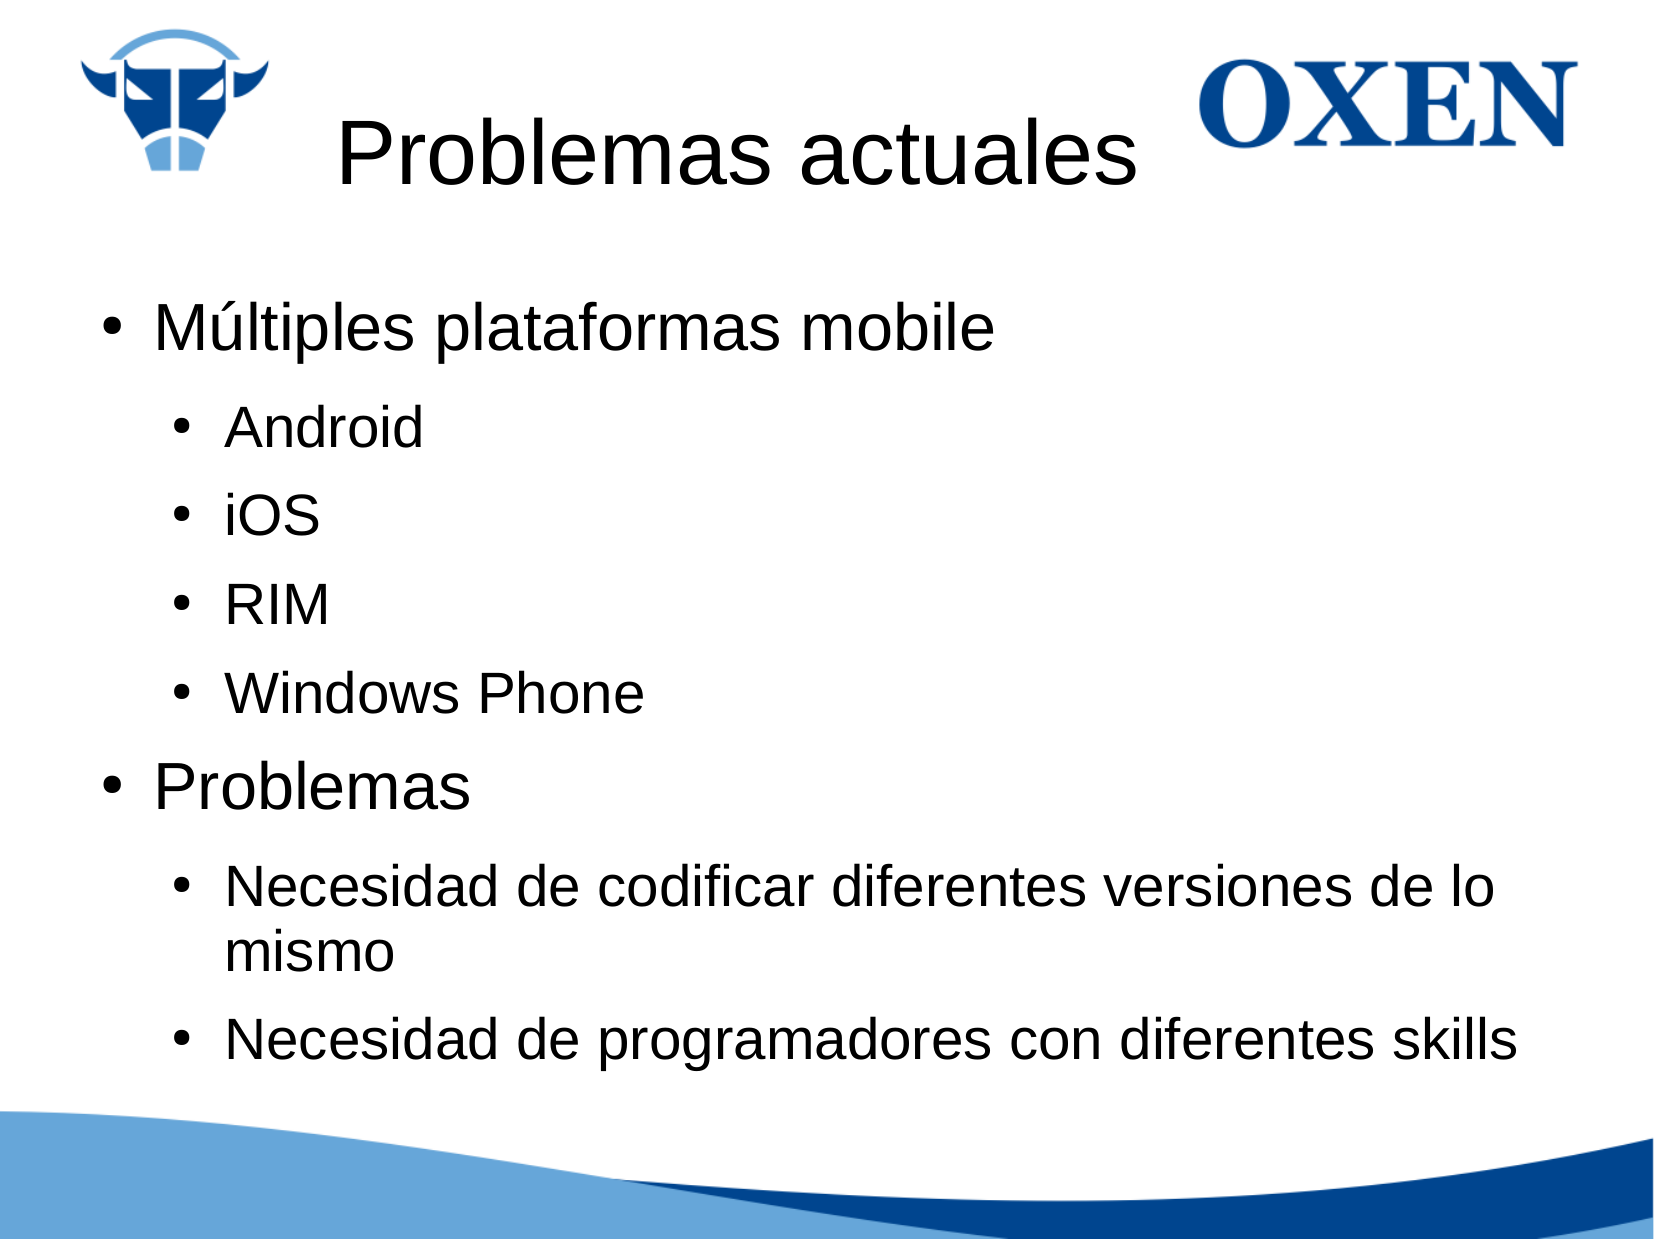

# Problemas actuales
Múltiples plataformas mobile
Android
iOS
RIM
Windows Phone
Problemas
Necesidad de codificar diferentes versiones de lo mismo
Necesidad de programadores con diferentes skills